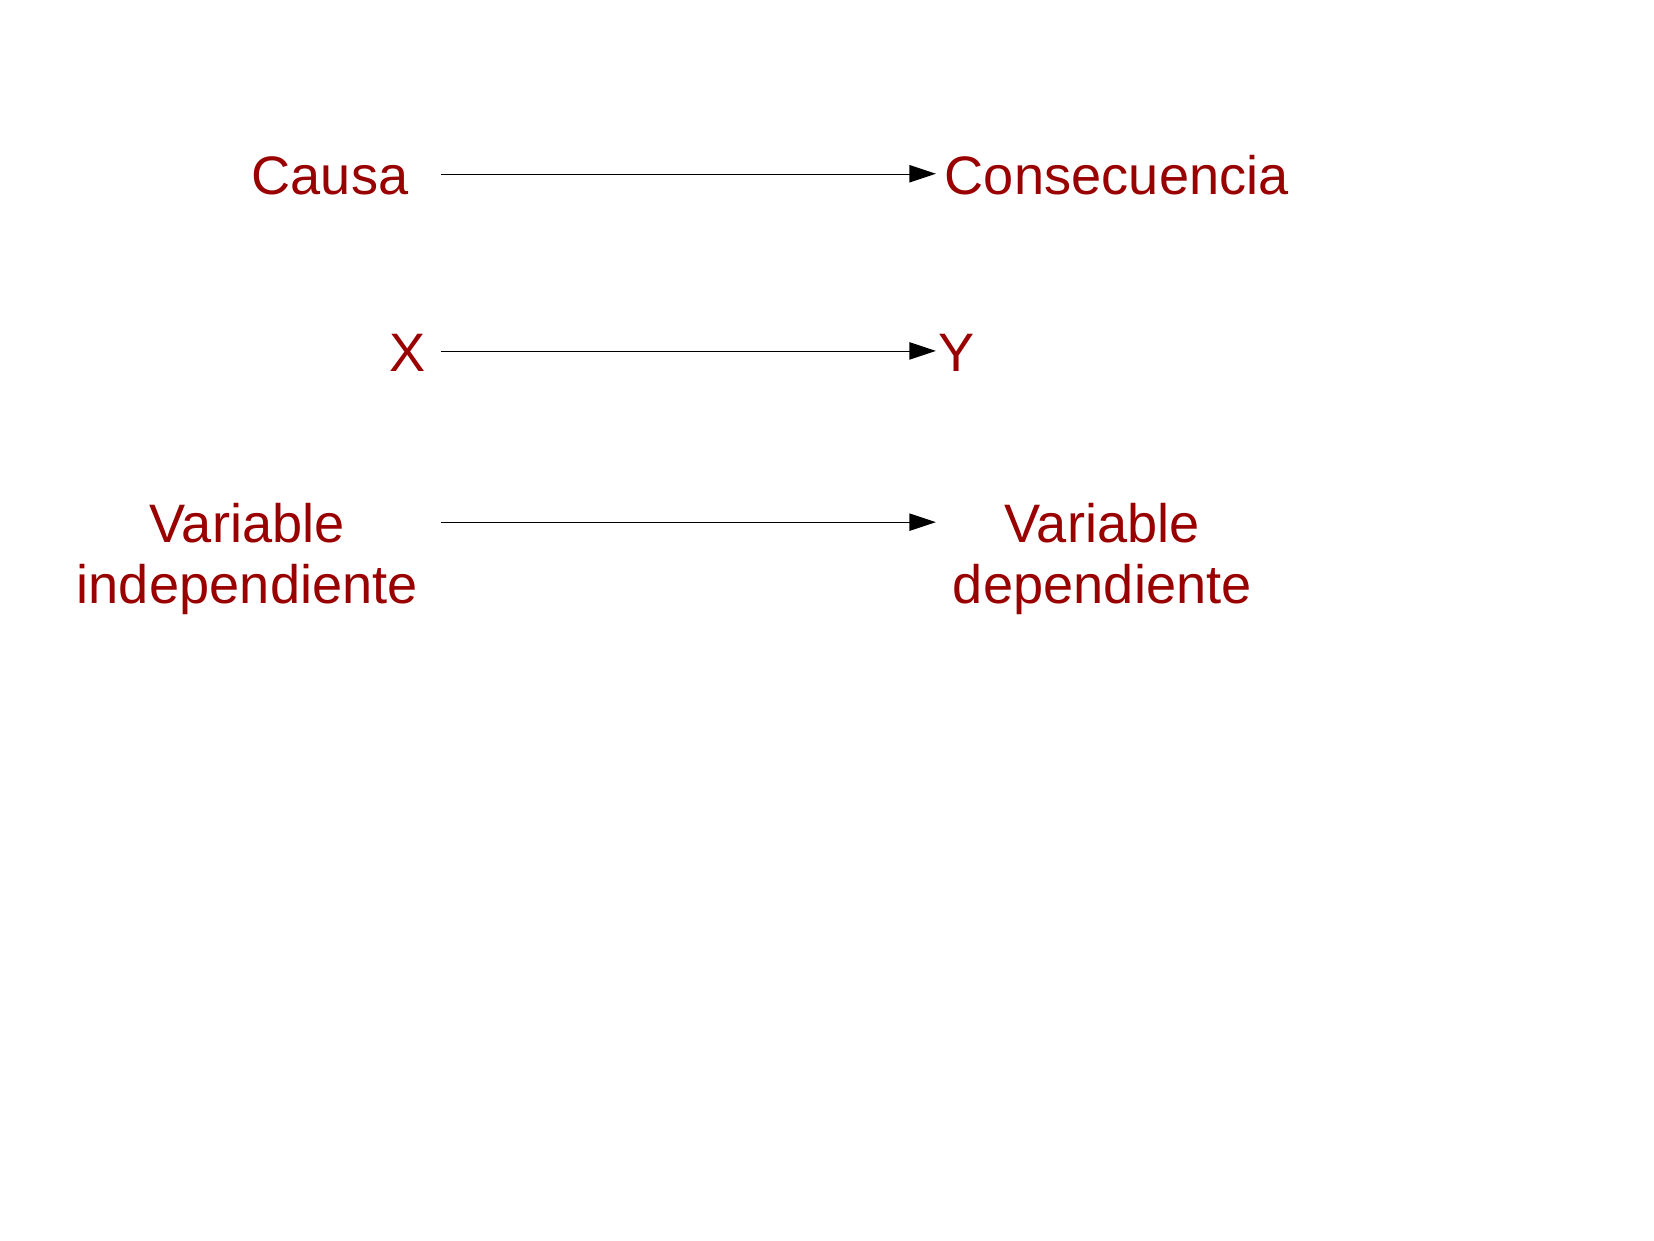

Causa
Consecuencia
X
Y
Variable
independiente
Variable
dependiente